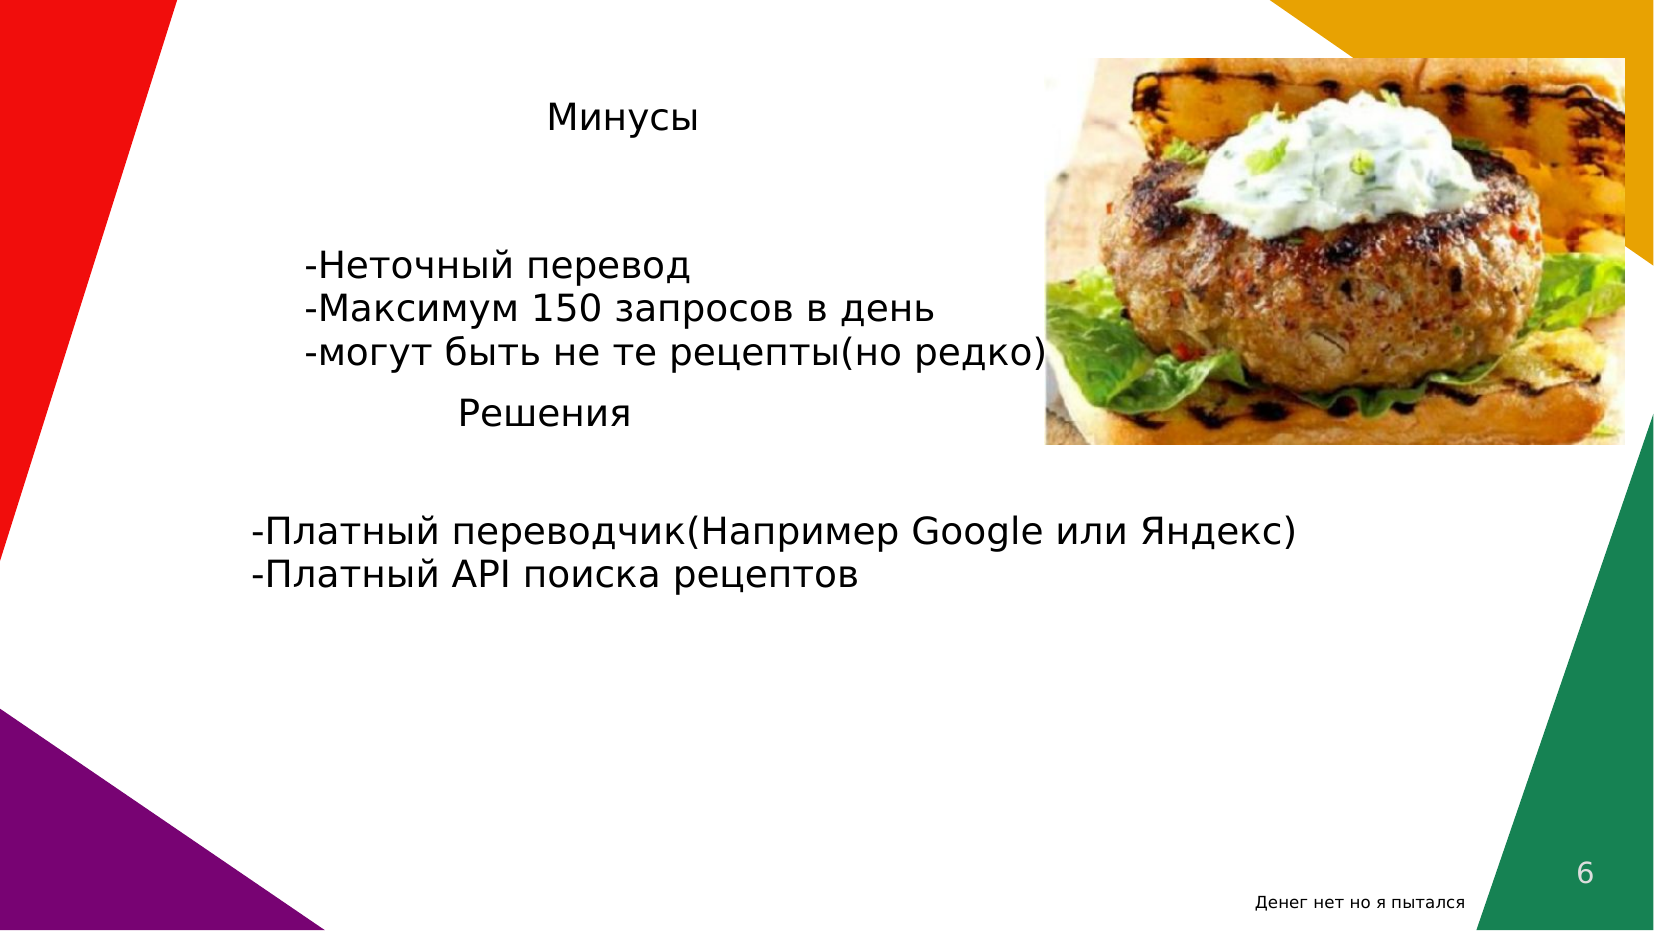

Минусы
-Неточный перевод
-Максимум 150 запросов в день
-могут быть не те рецепты(но редко)
Решения
-Платный переводчик(Например Google или Яндекс)
-Платный API поиска рецептов
6
Денег нет но я пытался